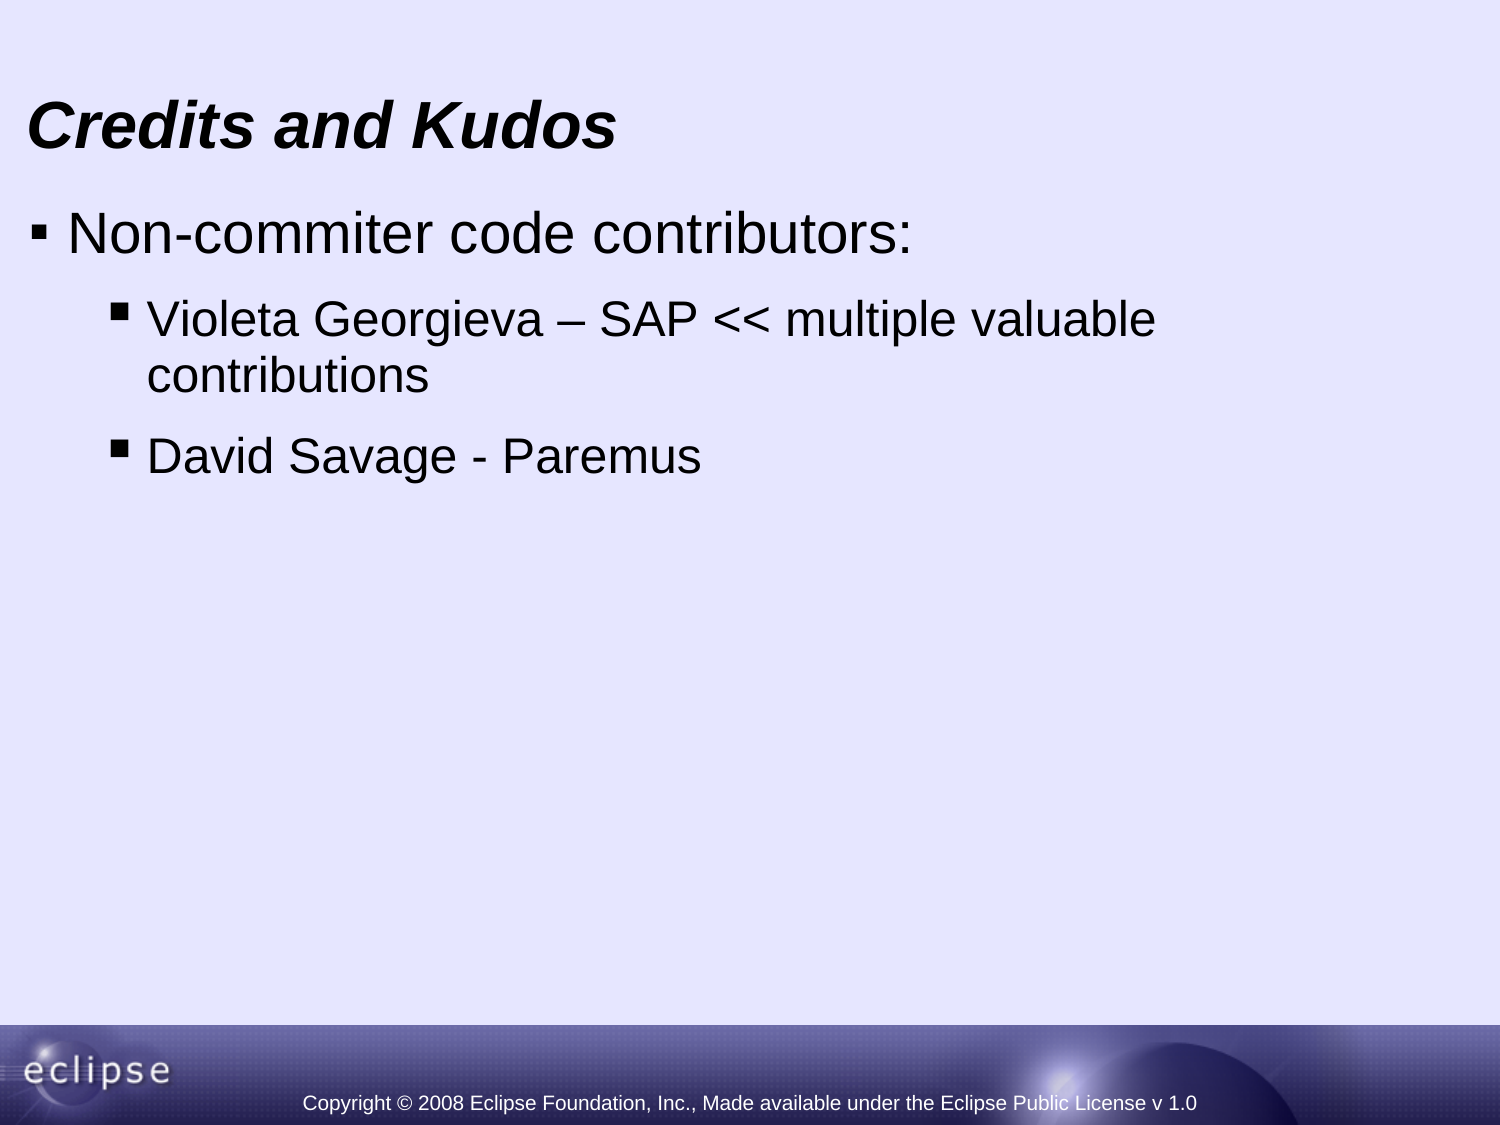

# Credits and Kudos
Non-commiter code contributors:
Violeta Georgieva – SAP << multiple valuable contributions
David Savage - Paremus